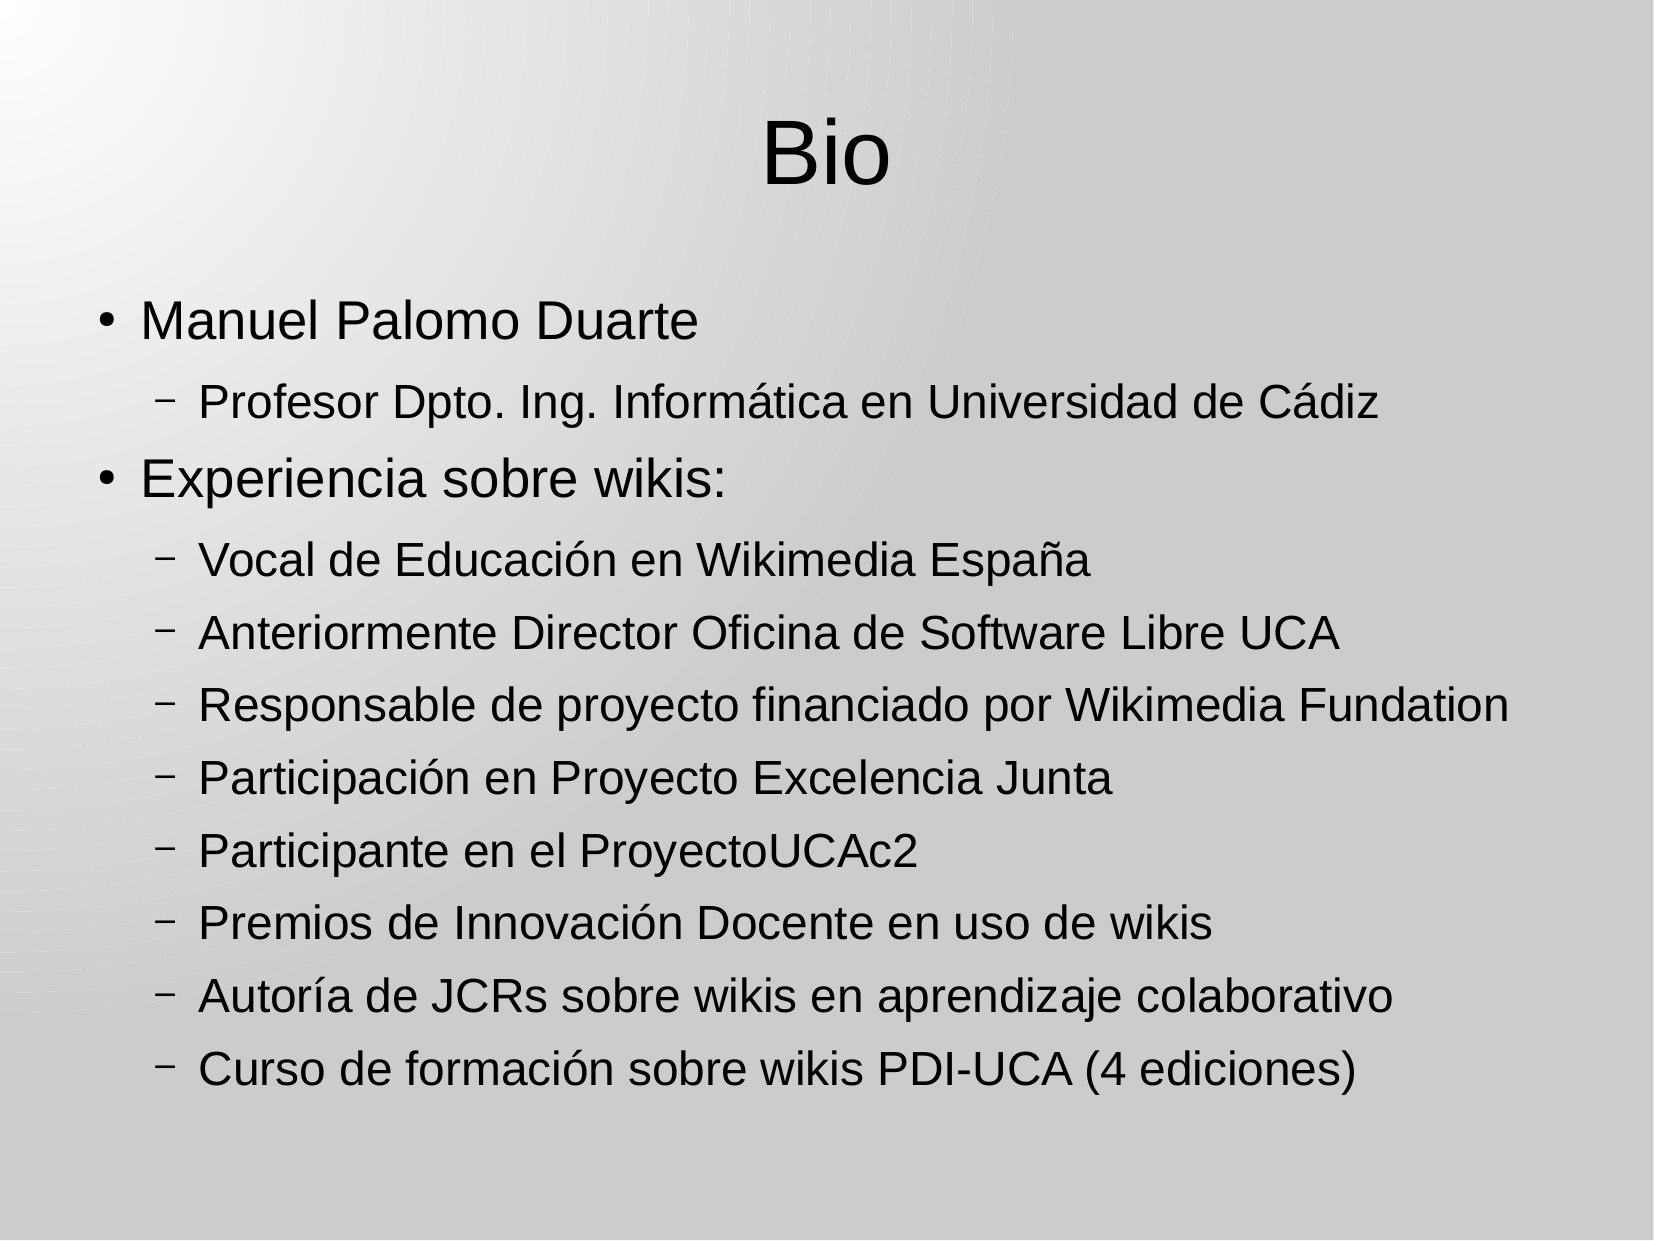

# Bio
Manuel Palomo Duarte
Profesor Dpto. Ing. Informática en Universidad de Cádiz
Experiencia sobre wikis:
Vocal de Educación en Wikimedia España
Anteriormente Director Oficina de Software Libre UCA
Responsable de proyecto financiado por Wikimedia Fundation
Participación en Proyecto Excelencia Junta
Participante en el ProyectoUCAc2
Premios de Innovación Docente en uso de wikis
Autoría de JCRs sobre wikis en aprendizaje colaborativo
Curso de formación sobre wikis PDI-UCA (4 ediciones)